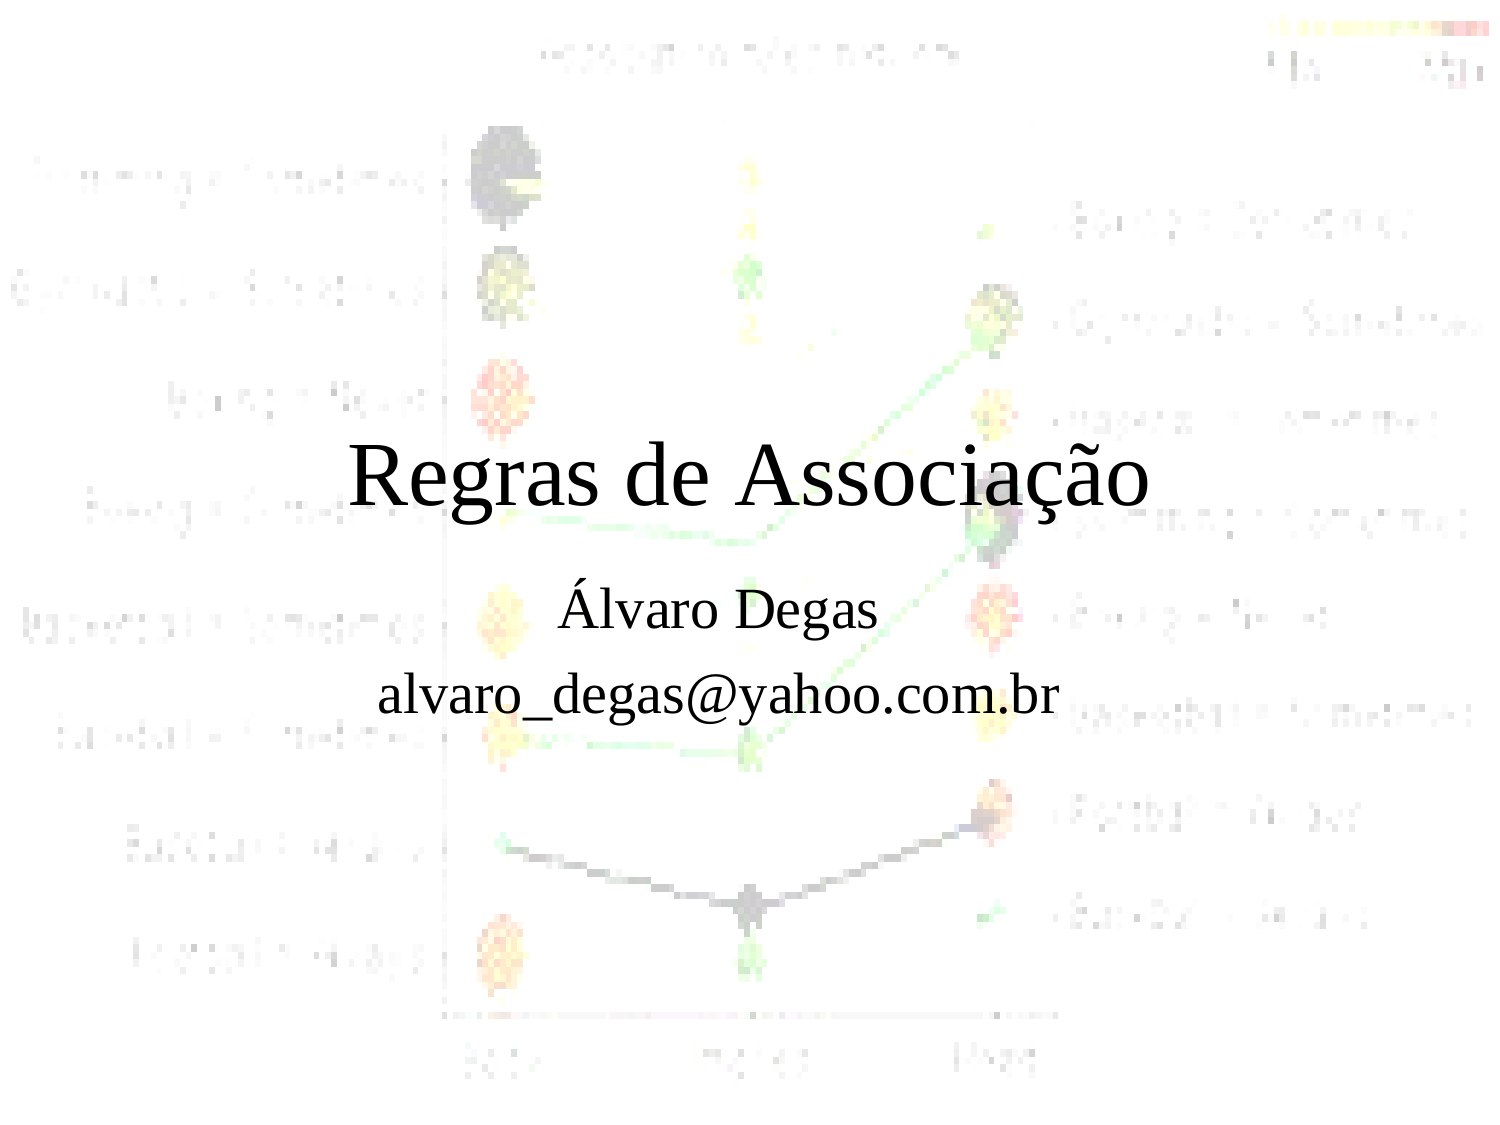

# Regras de Associação
Álvaro Degas
alvaro_degas@yahoo.com.br